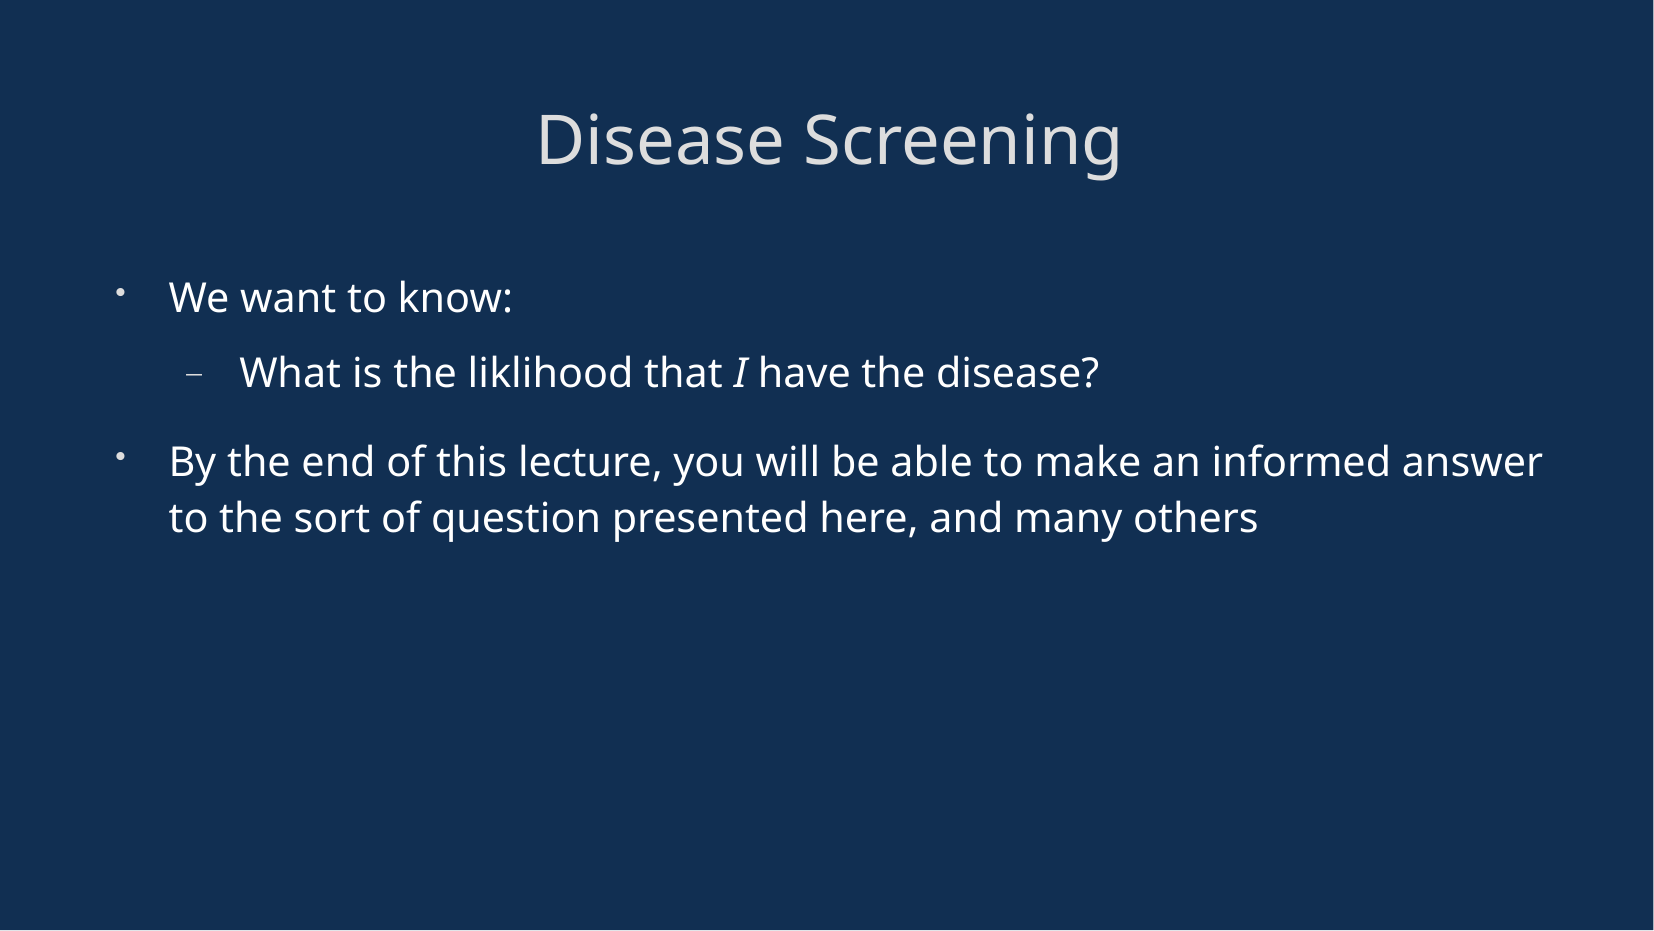

# Disease Screening
We want to know:
What is the liklihood that I have the disease?
By the end of this lecture, you will be able to make an informed answer to the sort of question presented here, and many others